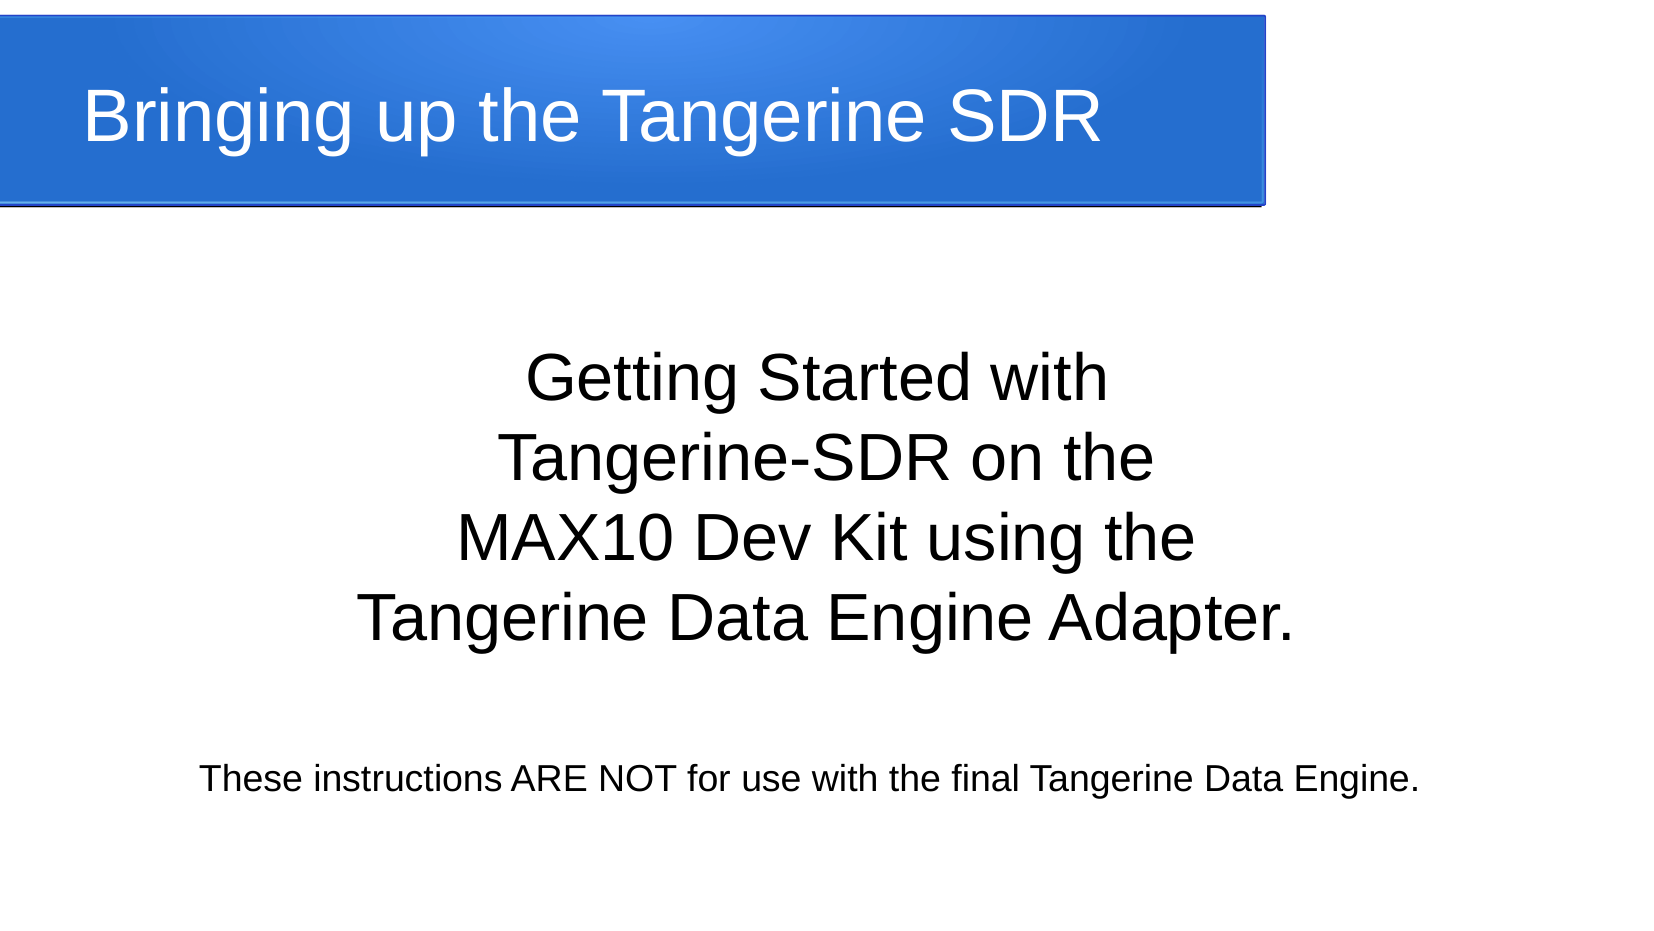

Bringing up the Tangerine SDR
Getting Started with
Tangerine-SDR on the
MAX10 Dev Kit using the
Tangerine Data Engine Adapter.
These instructions ARE NOT for use with the final Tangerine Data Engine.